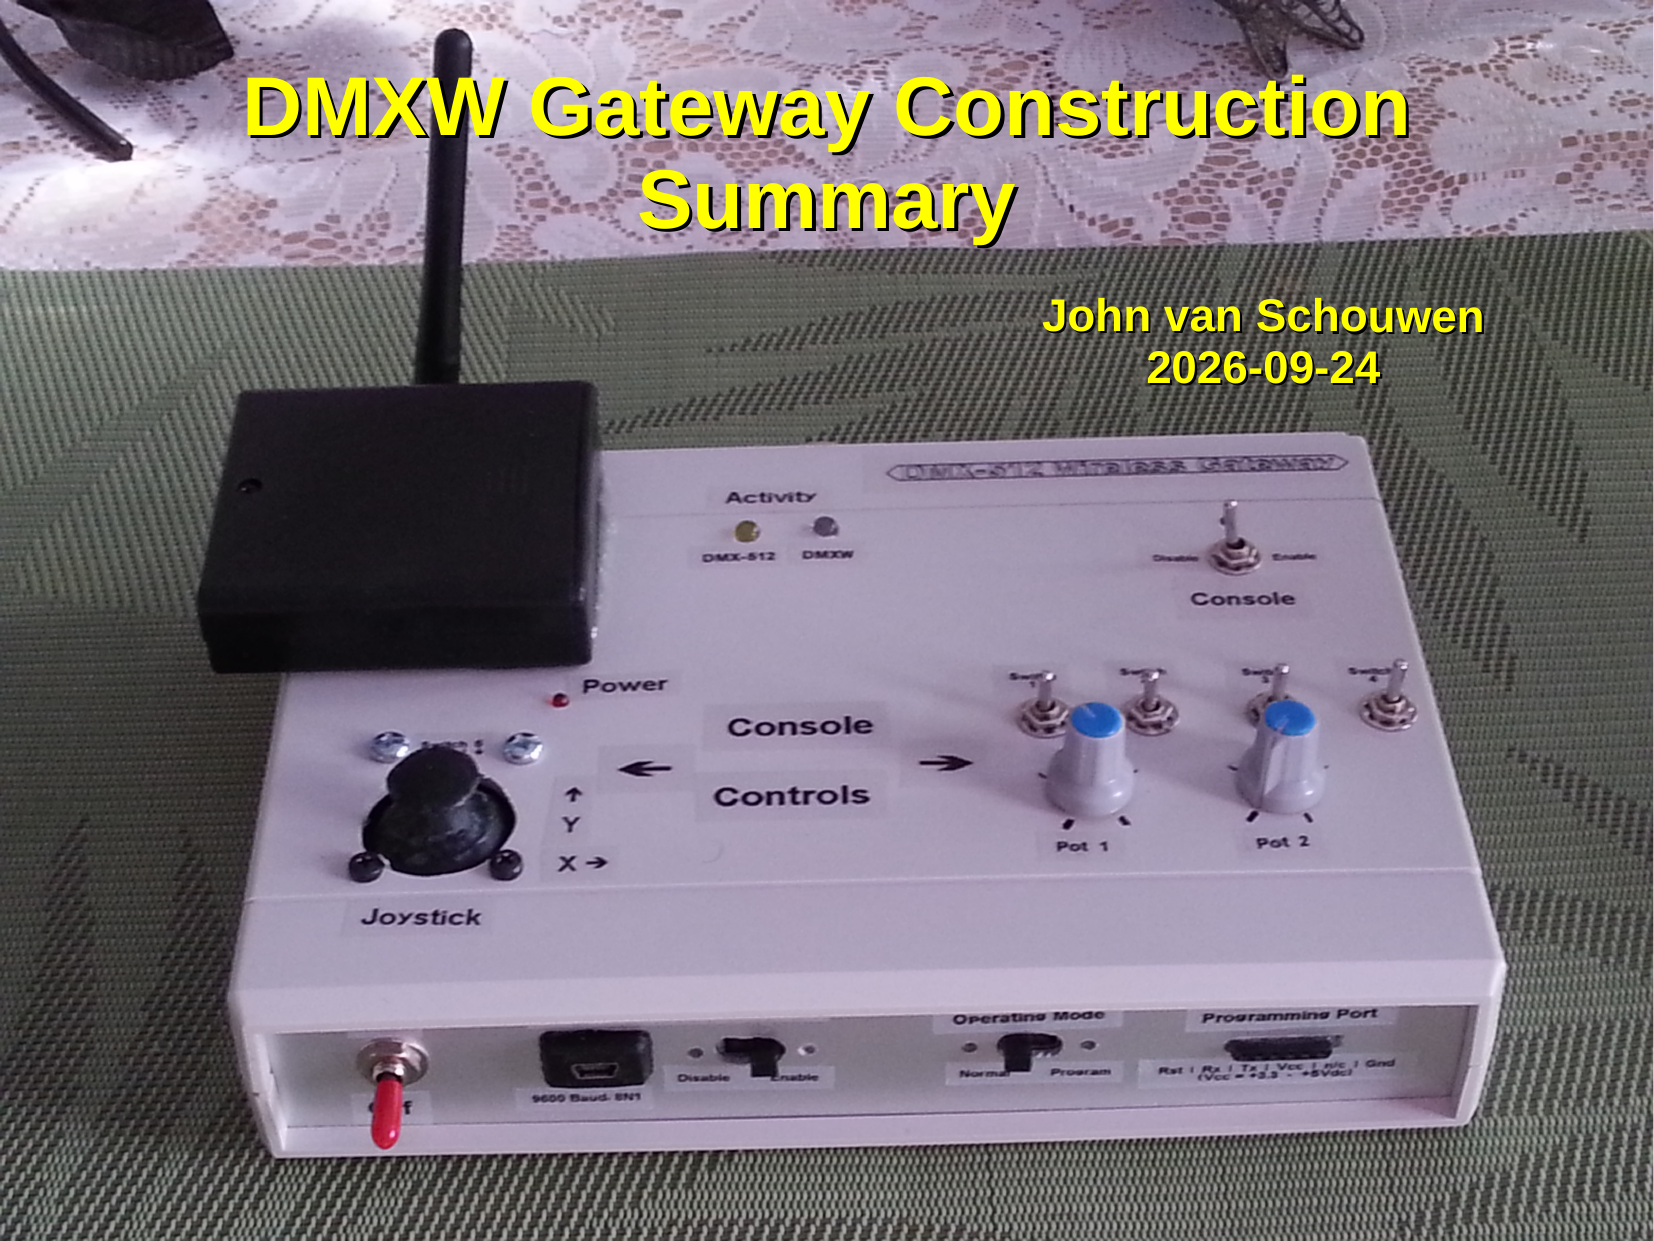

# DMXW Gateway Construction Summary
John van Schouwen